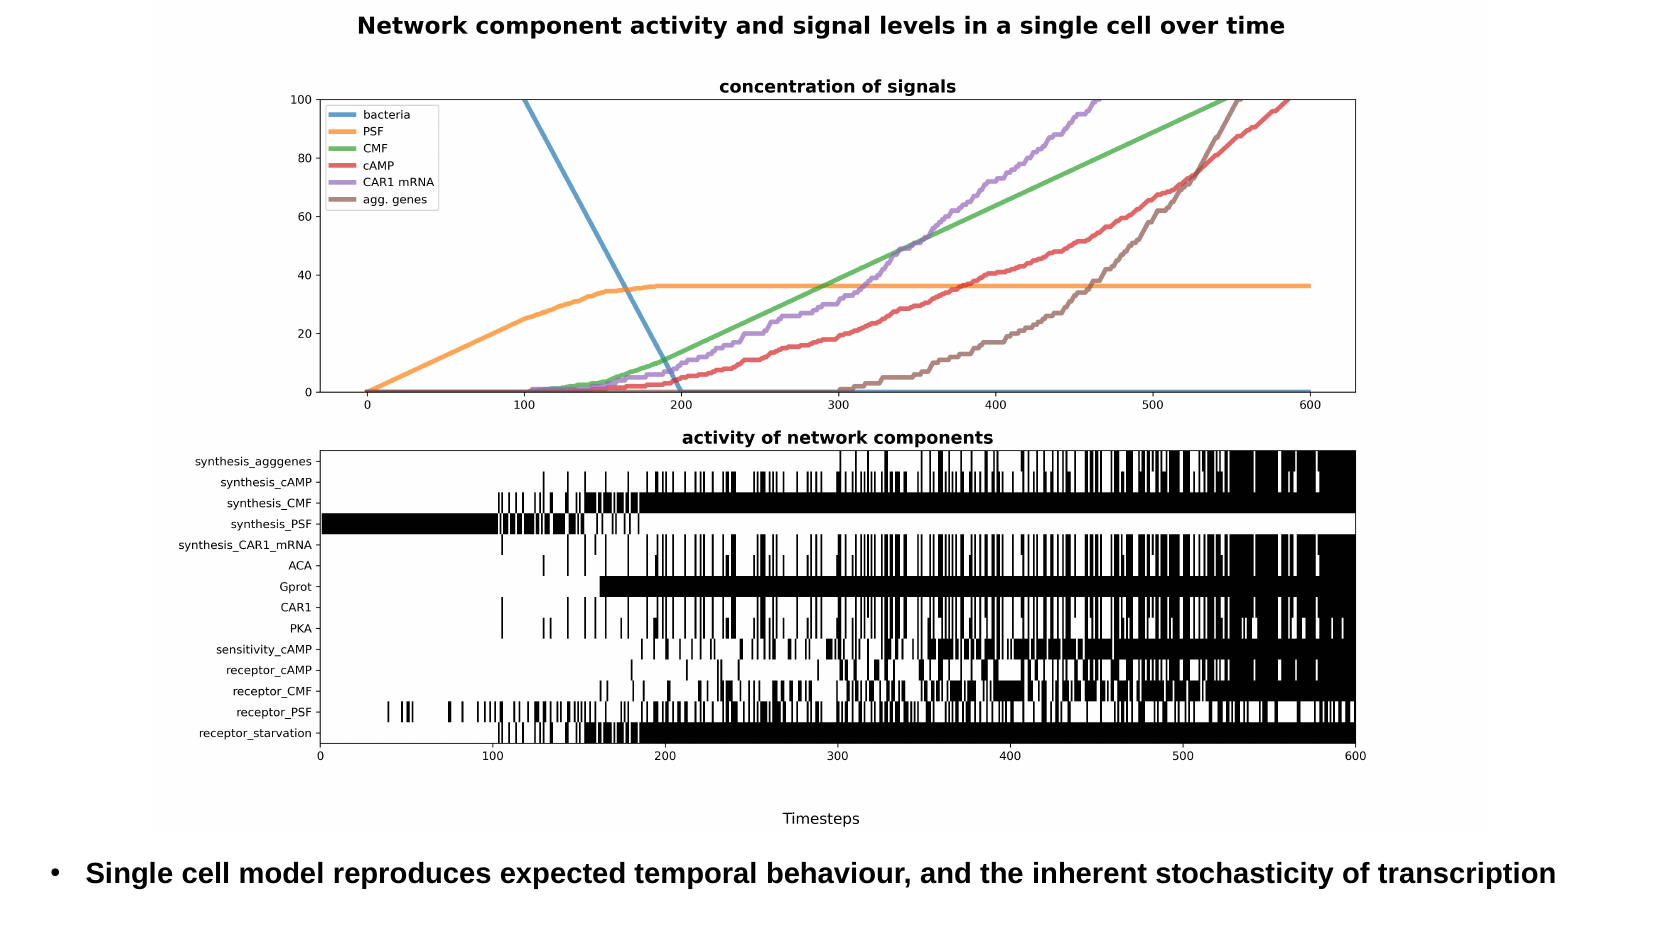

Single cell model reproduces expected temporal behaviour, and the inherent stochasticity of transcription